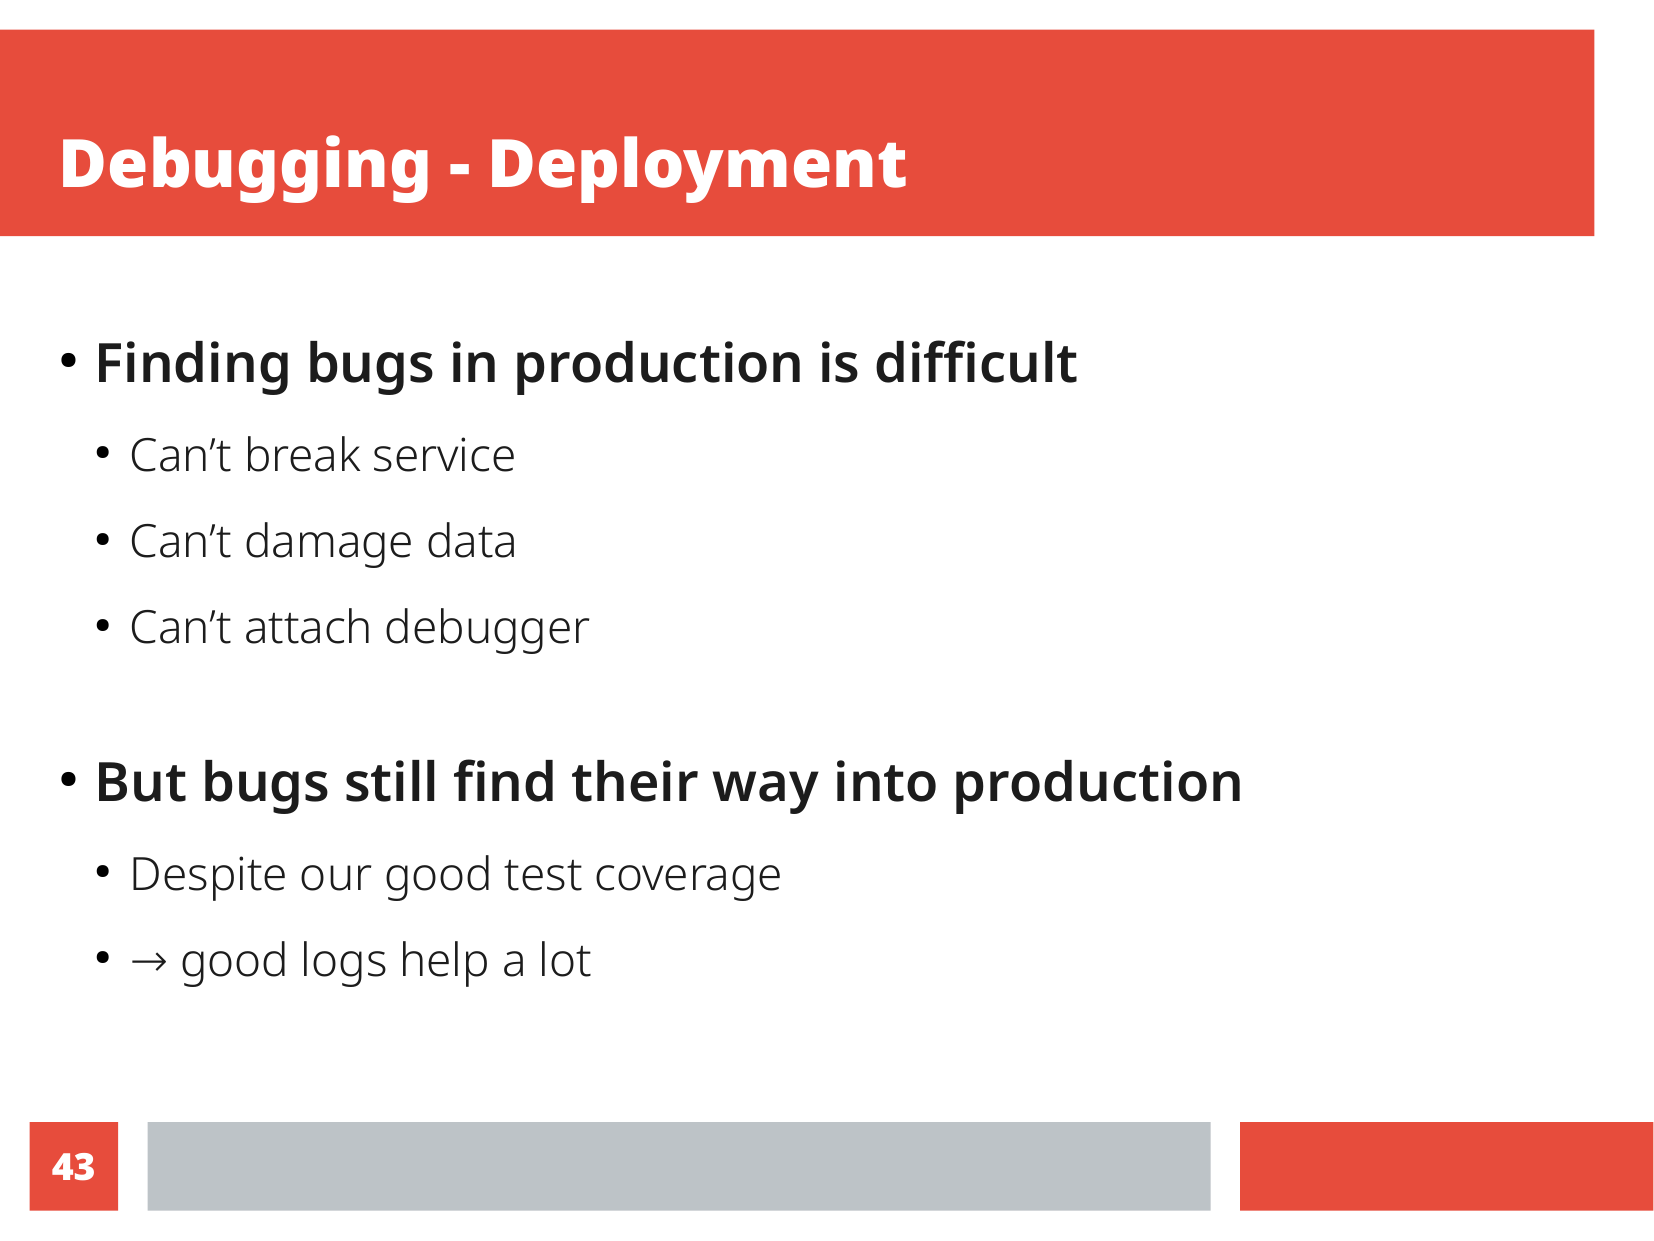

# Debugging - Deployment
Finding bugs in production is difficult
Can’t break service
Can’t damage data
Can’t attach debugger
But bugs still find their way into production
Despite our good test coverage
→ good logs help a lot
43